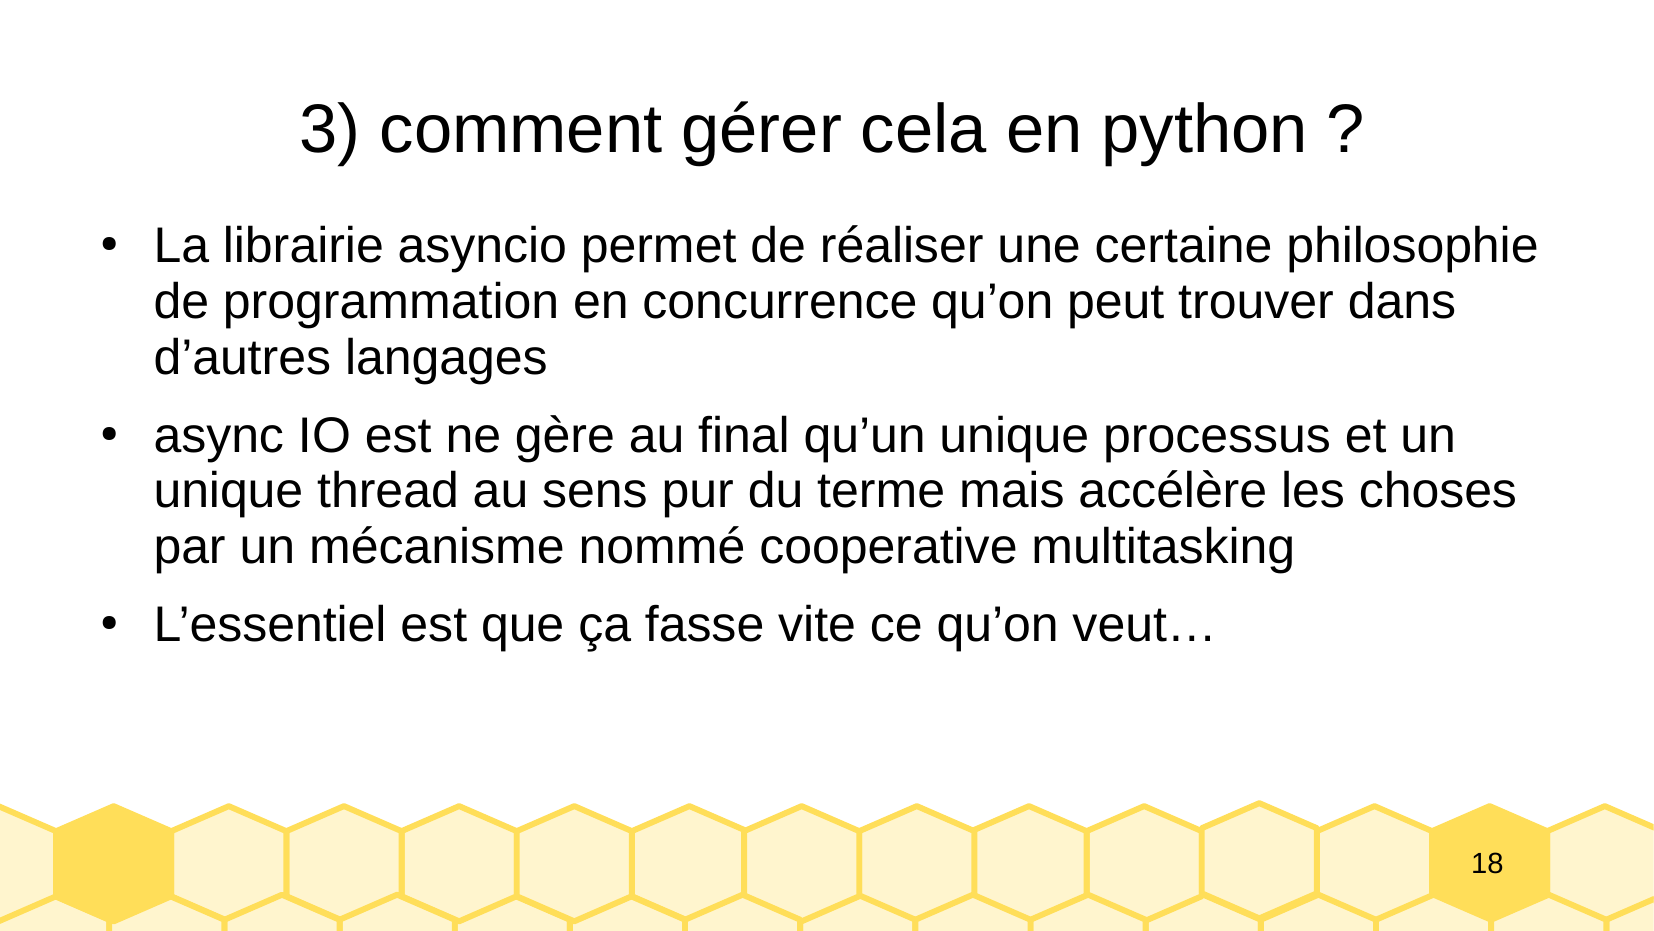

3) comment gérer cela en python ?
# La librairie asyncio permet de réaliser une certaine philosophie de programmation en concurrence qu’on peut trouver dans d’autres langages
async IO est ne gère au final qu’un unique processus et un unique thread au sens pur du terme mais accélère les choses par un mécanisme nommé cooperative multitasking
L’essentiel est que ça fasse vite ce qu’on veut…